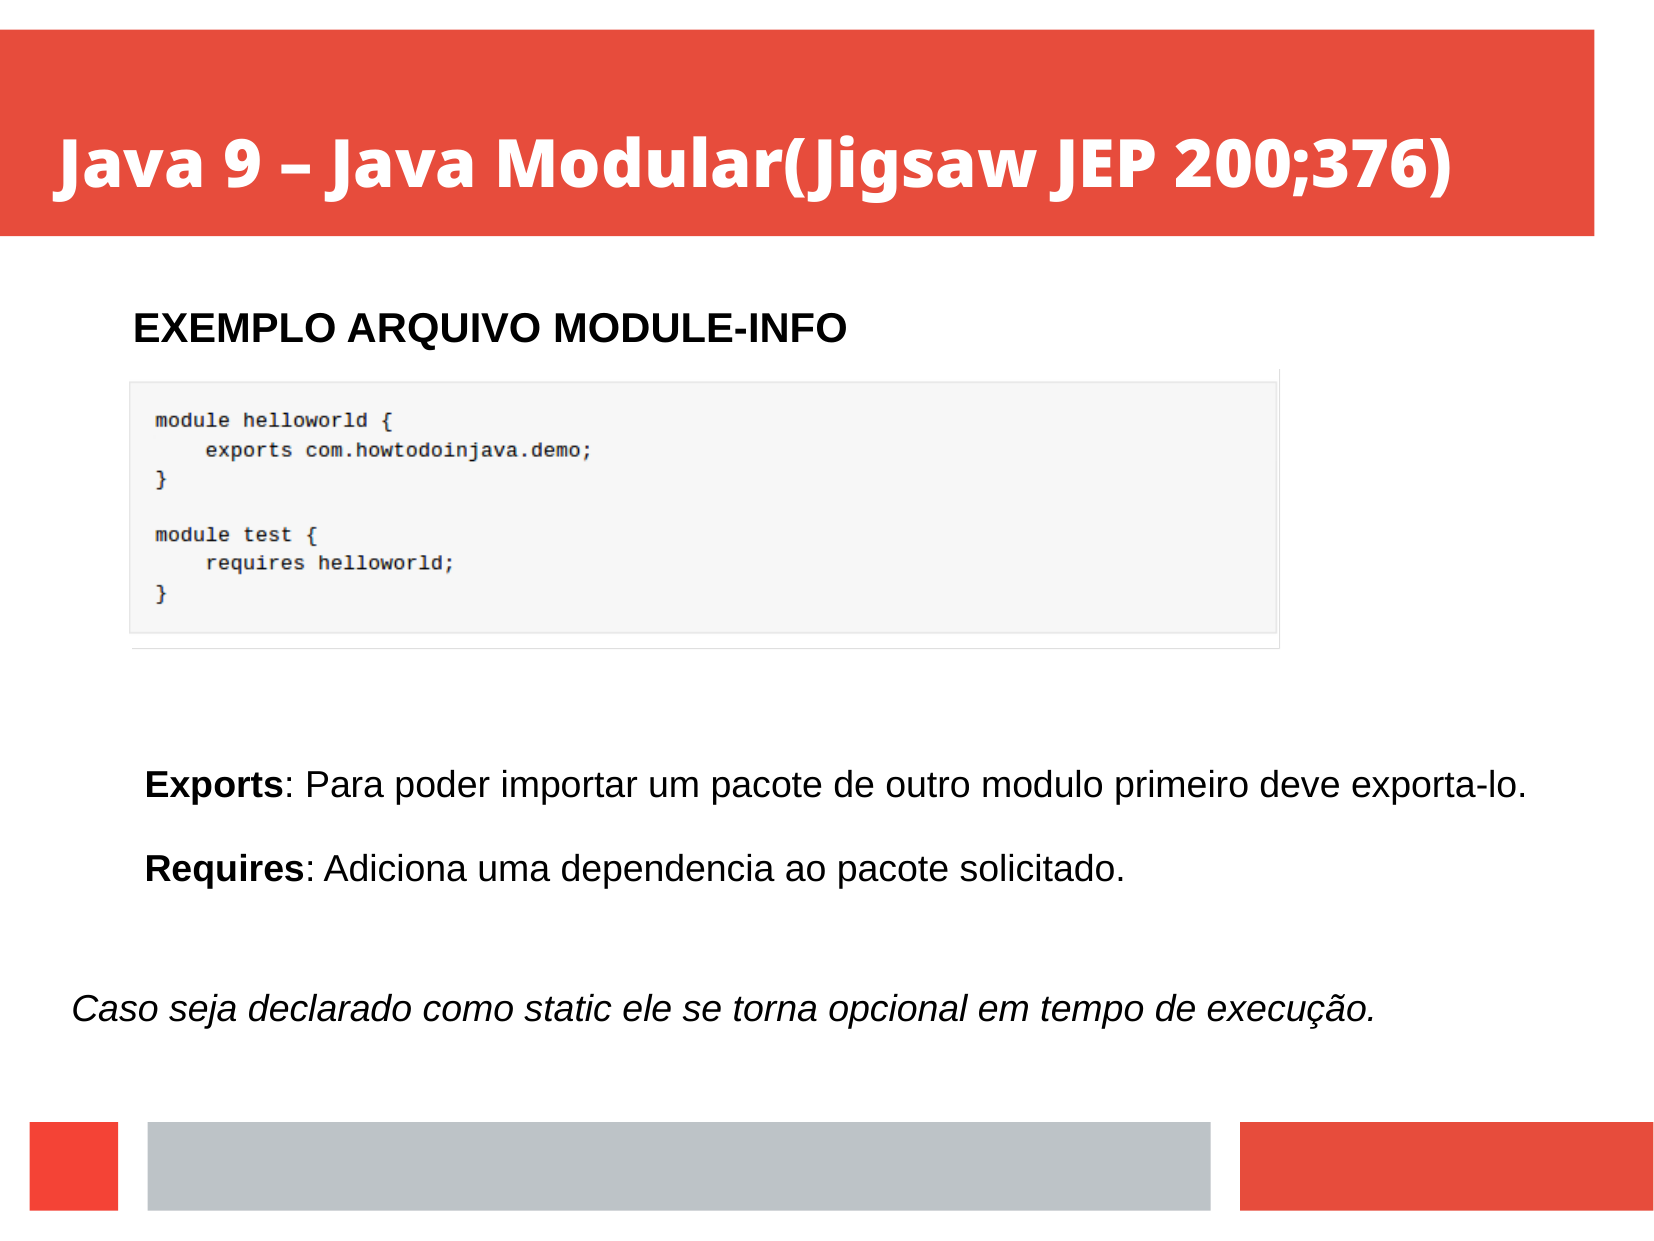

# Java 9 – Java Modular(Jigsaw JEP 200;376)
EXEMPLO ARQUIVO MODULE-INFO
Exports: Para poder importar um pacote de outro modulo primeiro deve exporta-lo.
Requires: Adiciona uma dependencia ao pacote solicitado.
Caso seja declarado como static ele se torna opcional em tempo de execução.